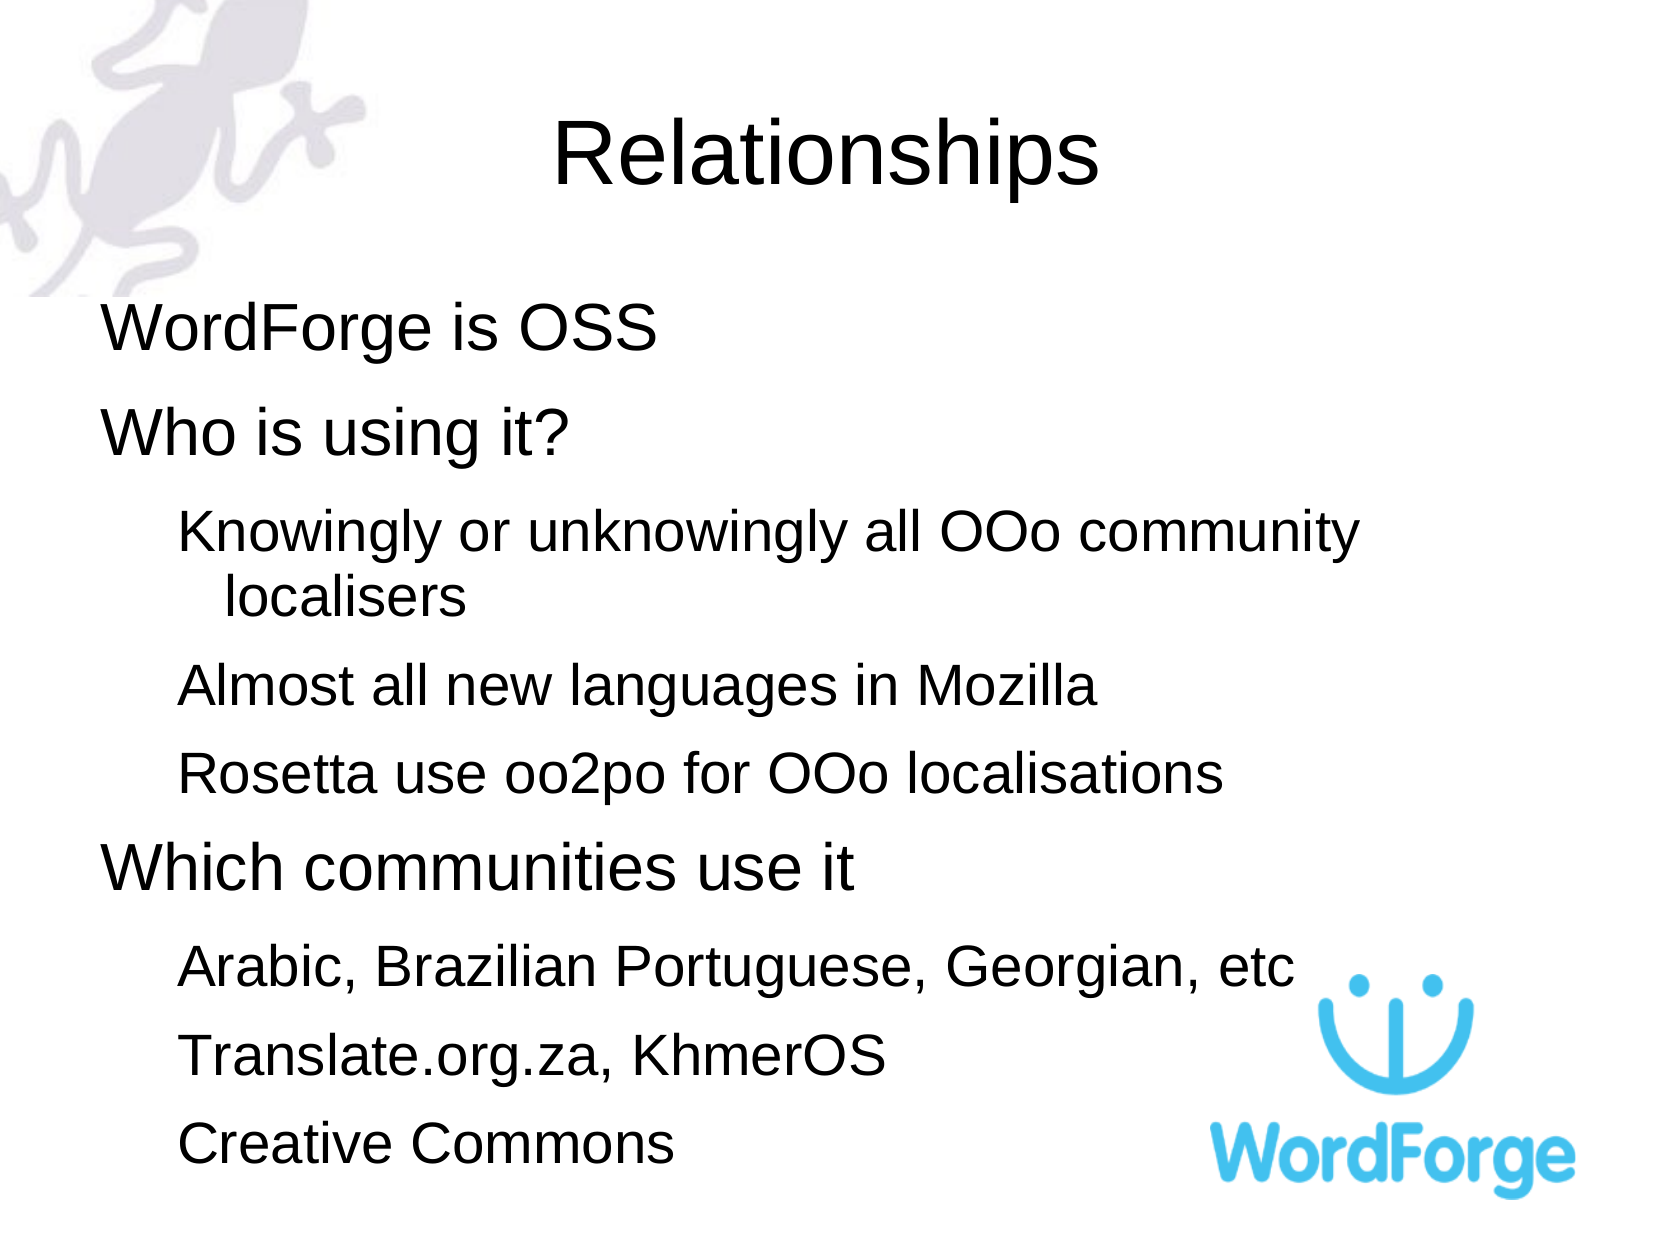

# Relationships
WordForge is OSS
Who is using it?
Knowingly or unknowingly all OOo community localisers
Almost all new languages in Mozilla
Rosetta use oo2po for OOo localisations
Which communities use it
Arabic, Brazilian Portuguese, Georgian, etc
Translate.org.za, KhmerOS
Creative Commons